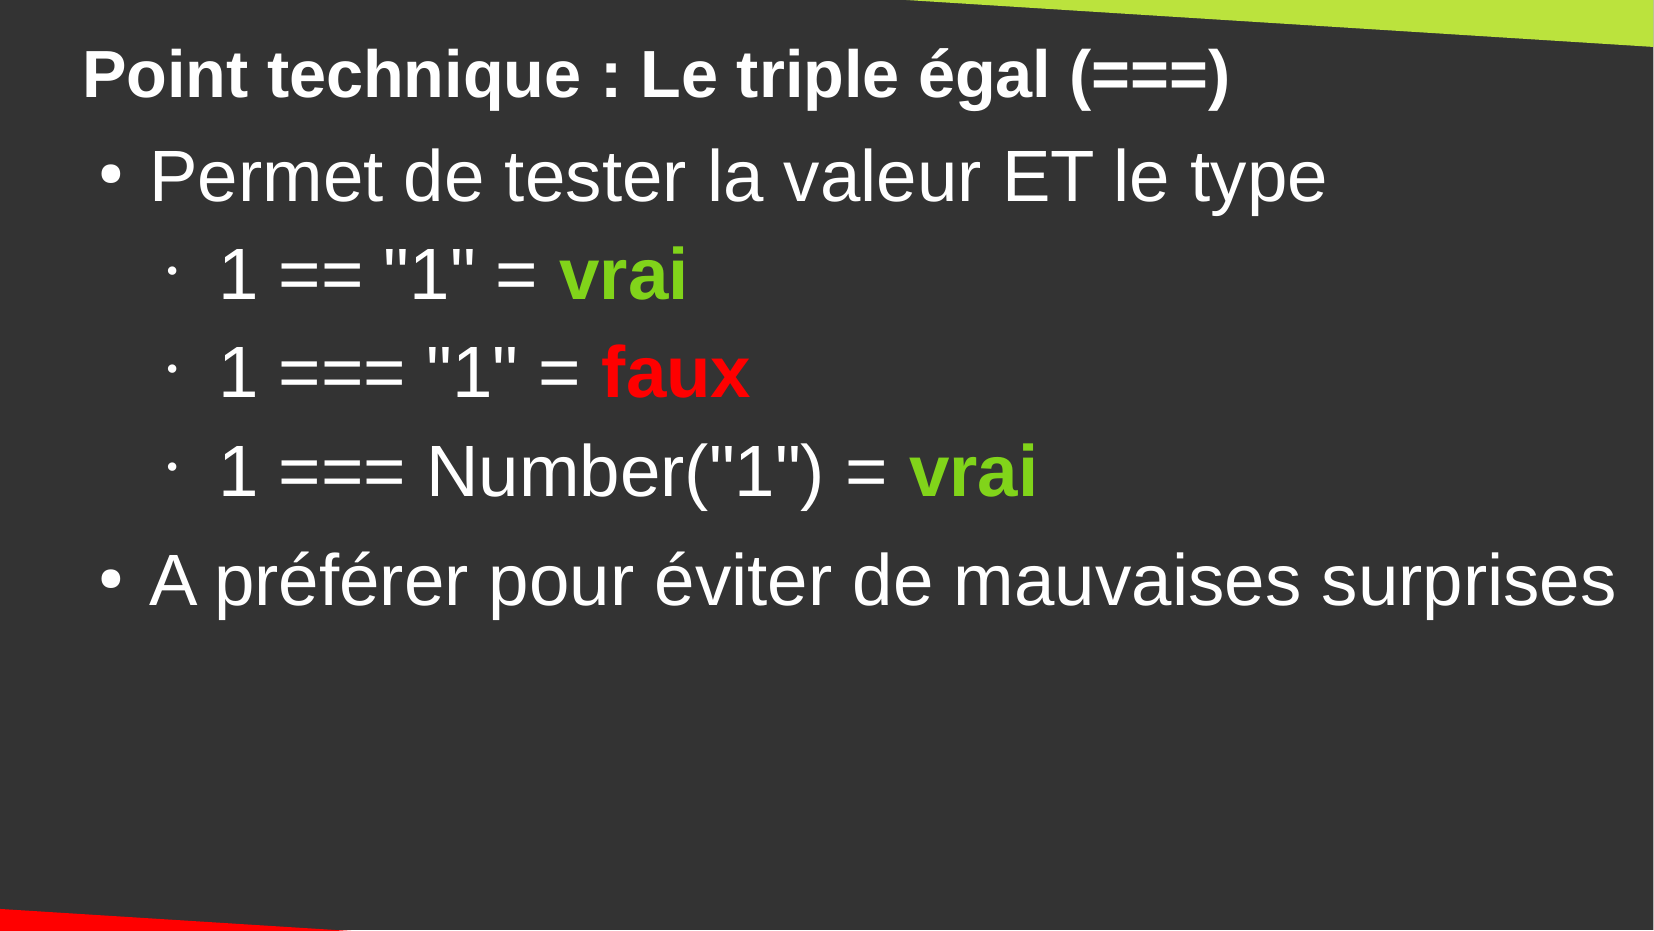

# Point technique : Le triple égal (===)
Permet de tester la valeur ET le type
1 == "1" = vrai
1 === "1" = faux
1 === Number("1") = vrai
A préférer pour éviter de mauvaises surprises